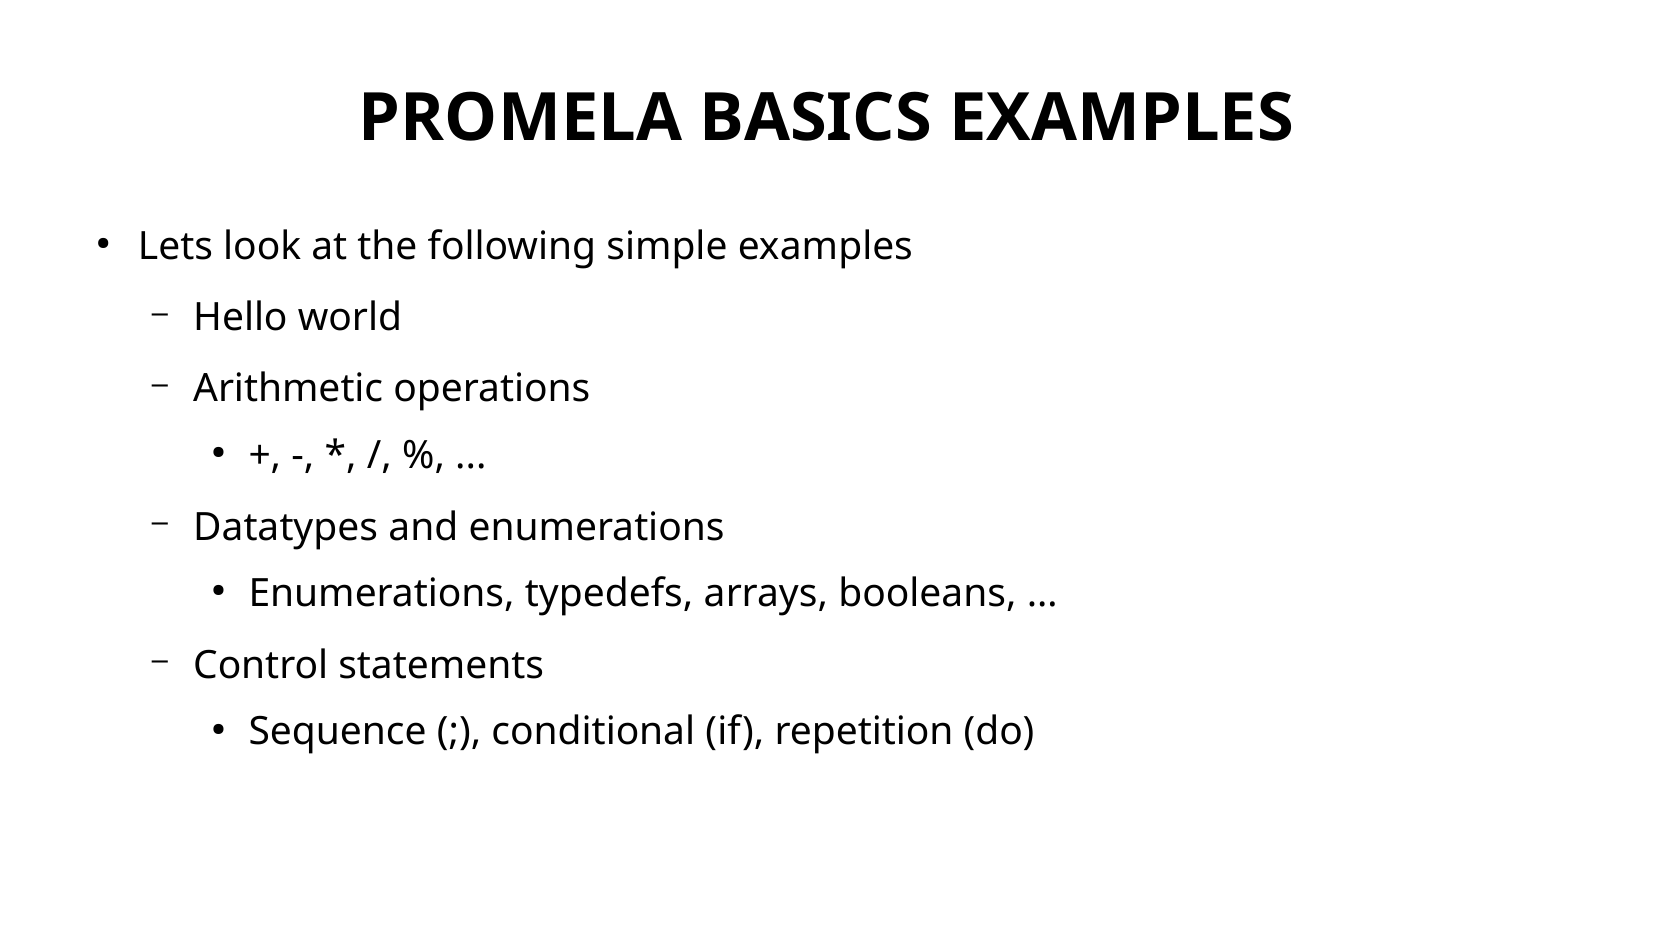

# PROMELA BASICS EXAMPLES
Lets look at the following simple examples
Hello world
Arithmetic operations
+, -, *, /, %, ...
Datatypes and enumerations
Enumerations, typedefs, arrays, booleans, …
Control statements
Sequence (;), conditional (if), repetition (do)